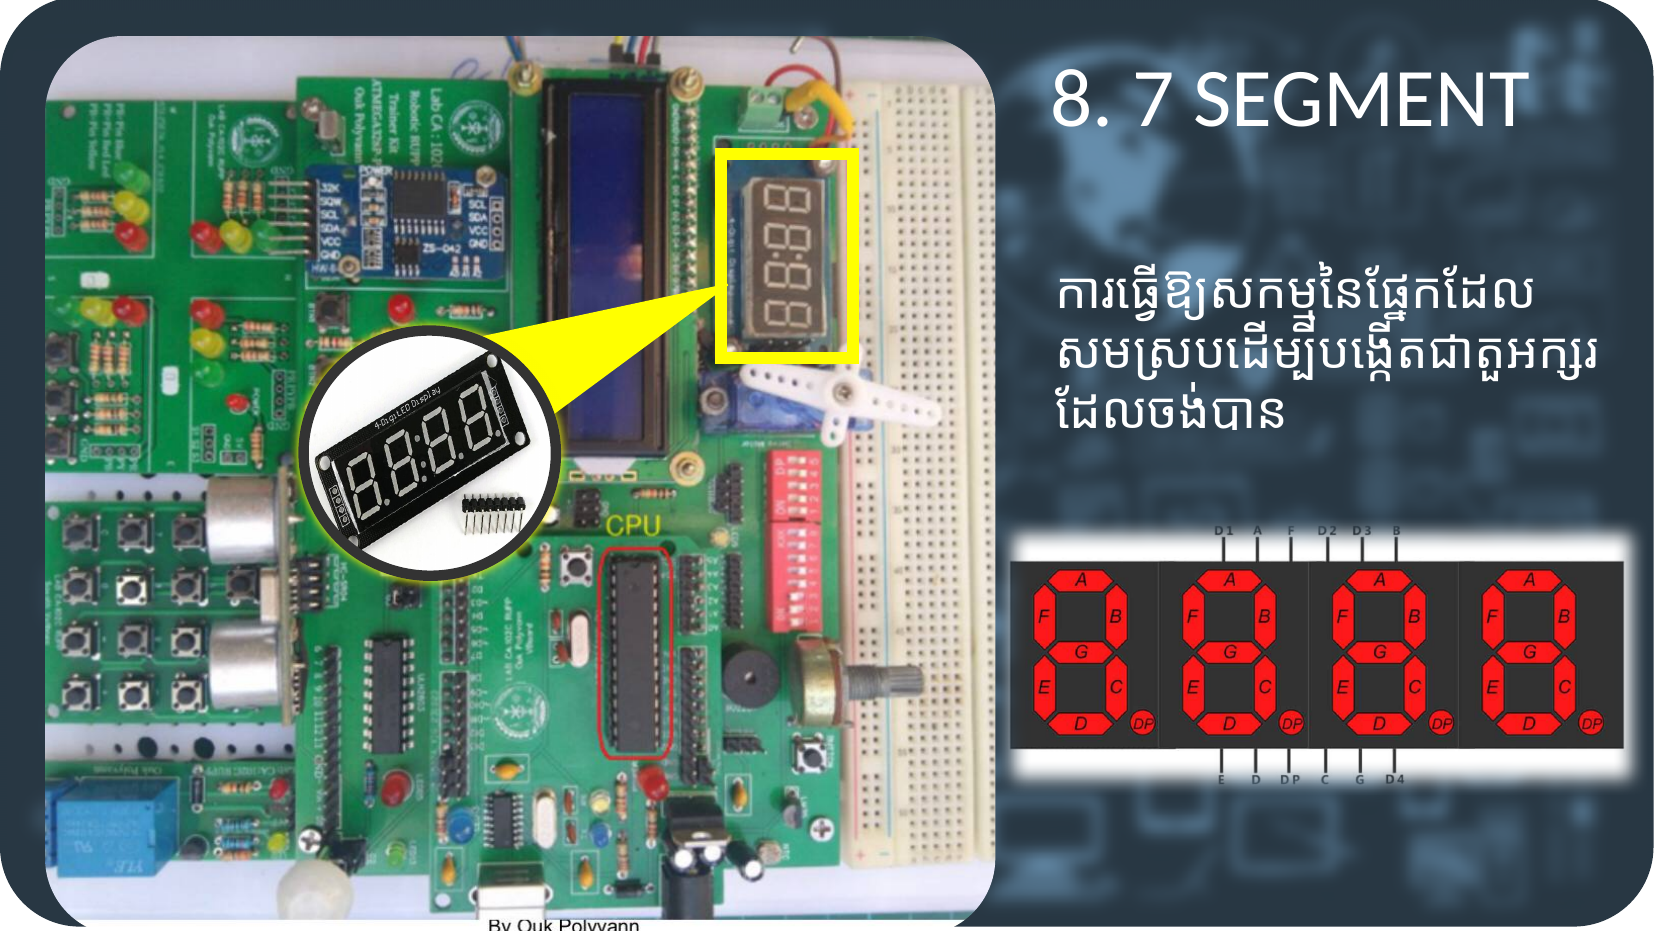

8. 7 SEGMENT
ការធ្វើឱ្យសកម្មនៃផ្នែកដែលសមស្របដើម្បីបង្កើតជាតួអក្សរដែលចង់បាន
This Photo by Unknown Author is licensed under CC BY